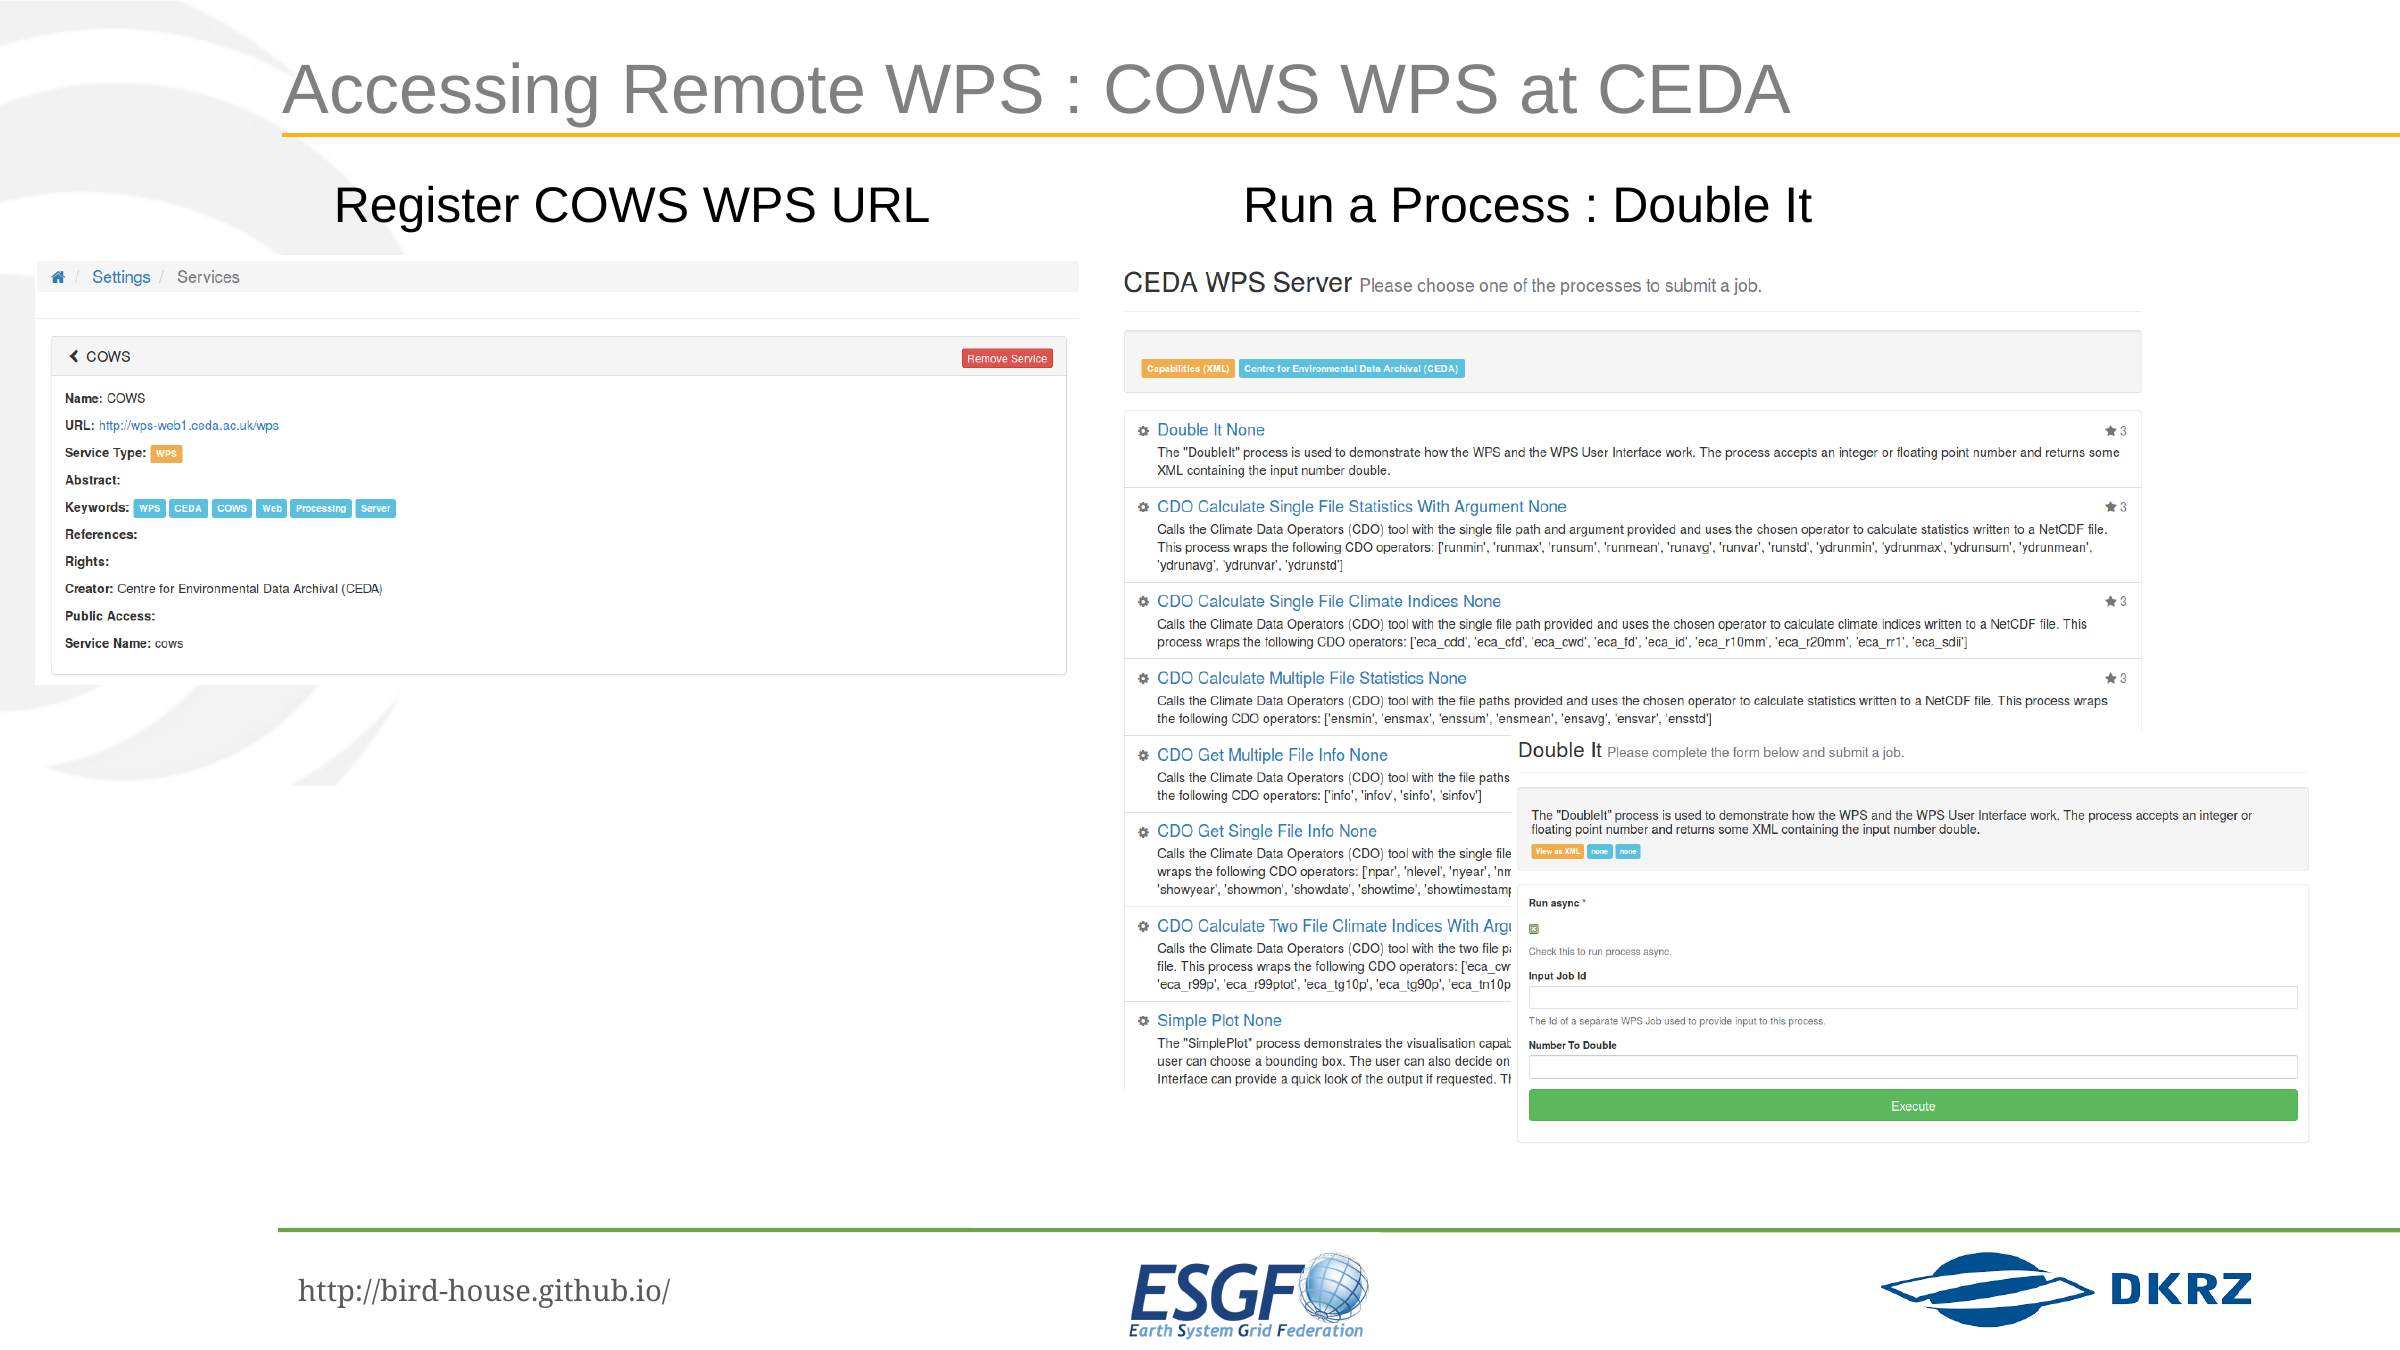

# Accessing Remote WPS : COWS WPS at CEDA
Register COWS WPS URL
Run a Process : Double It